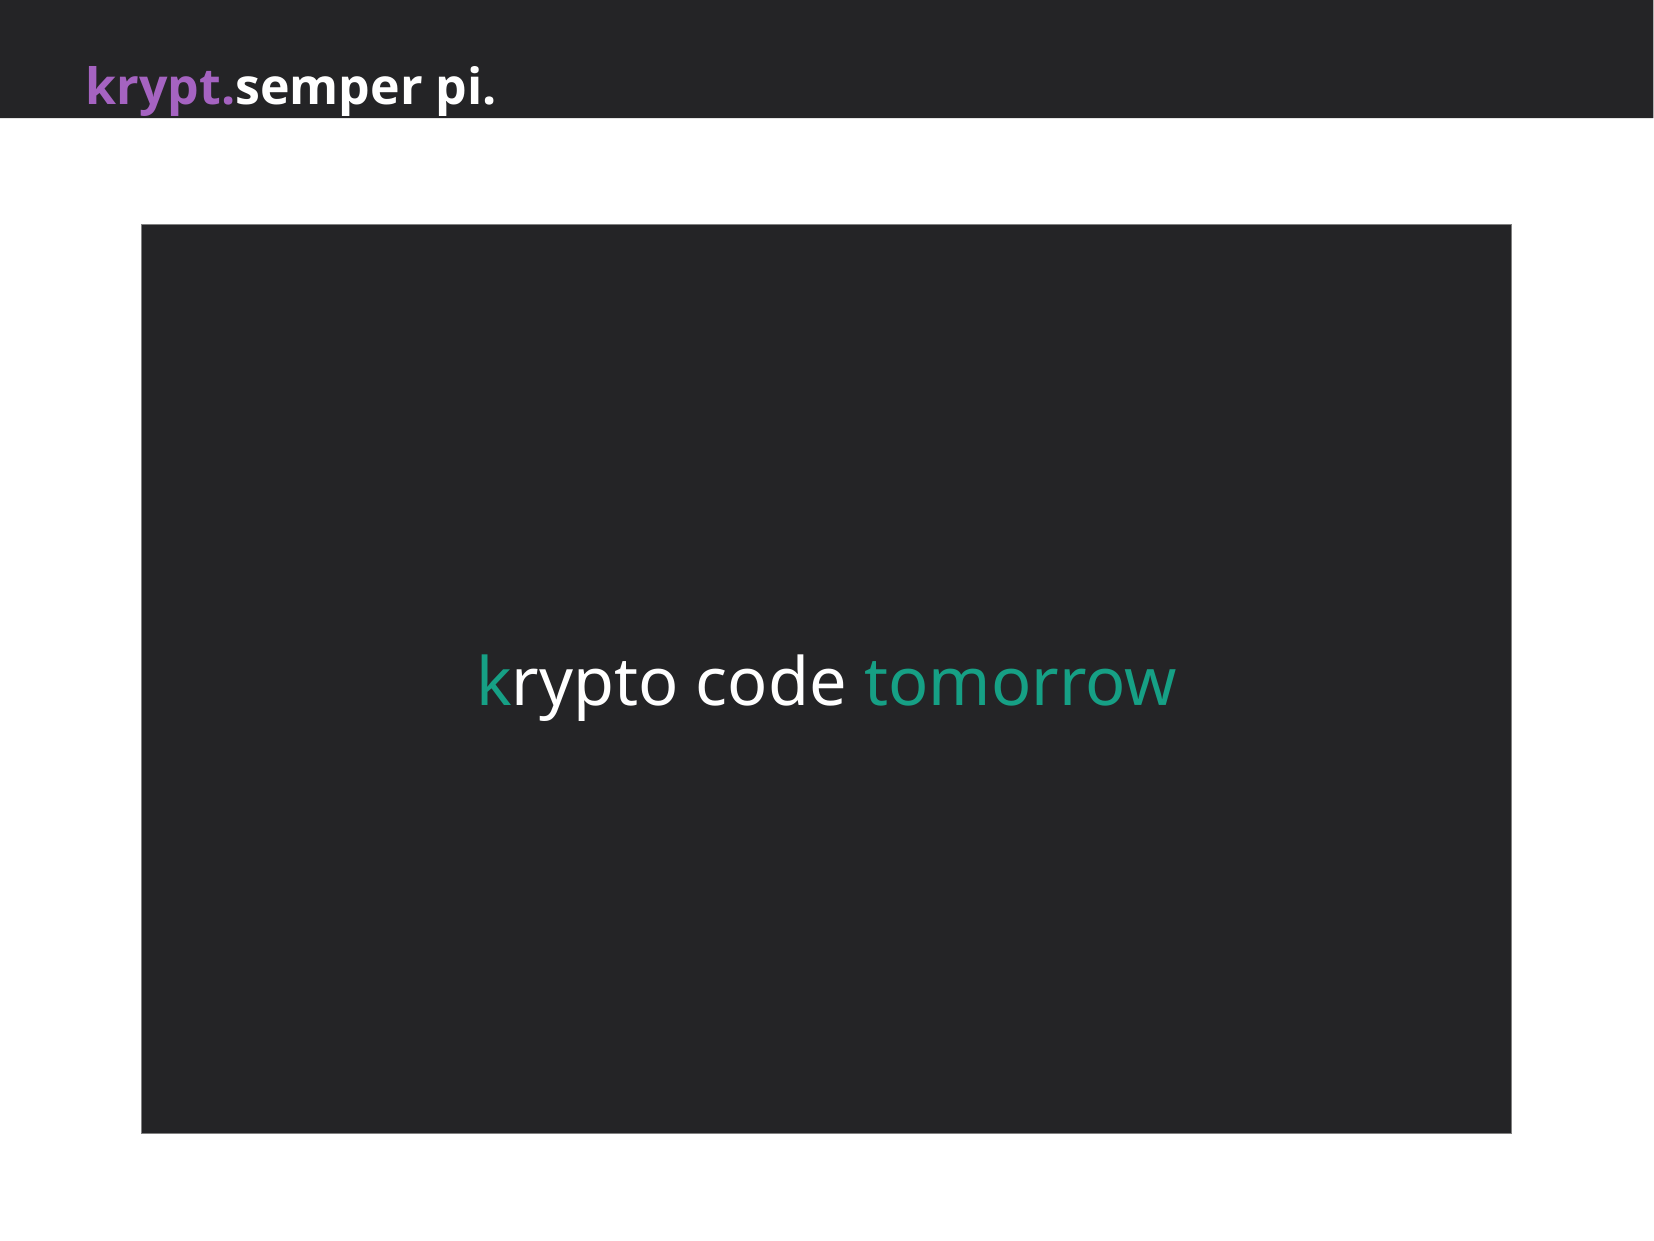

krypt.semper pi.
krypto code tomorrow
krypt first of all is a framework